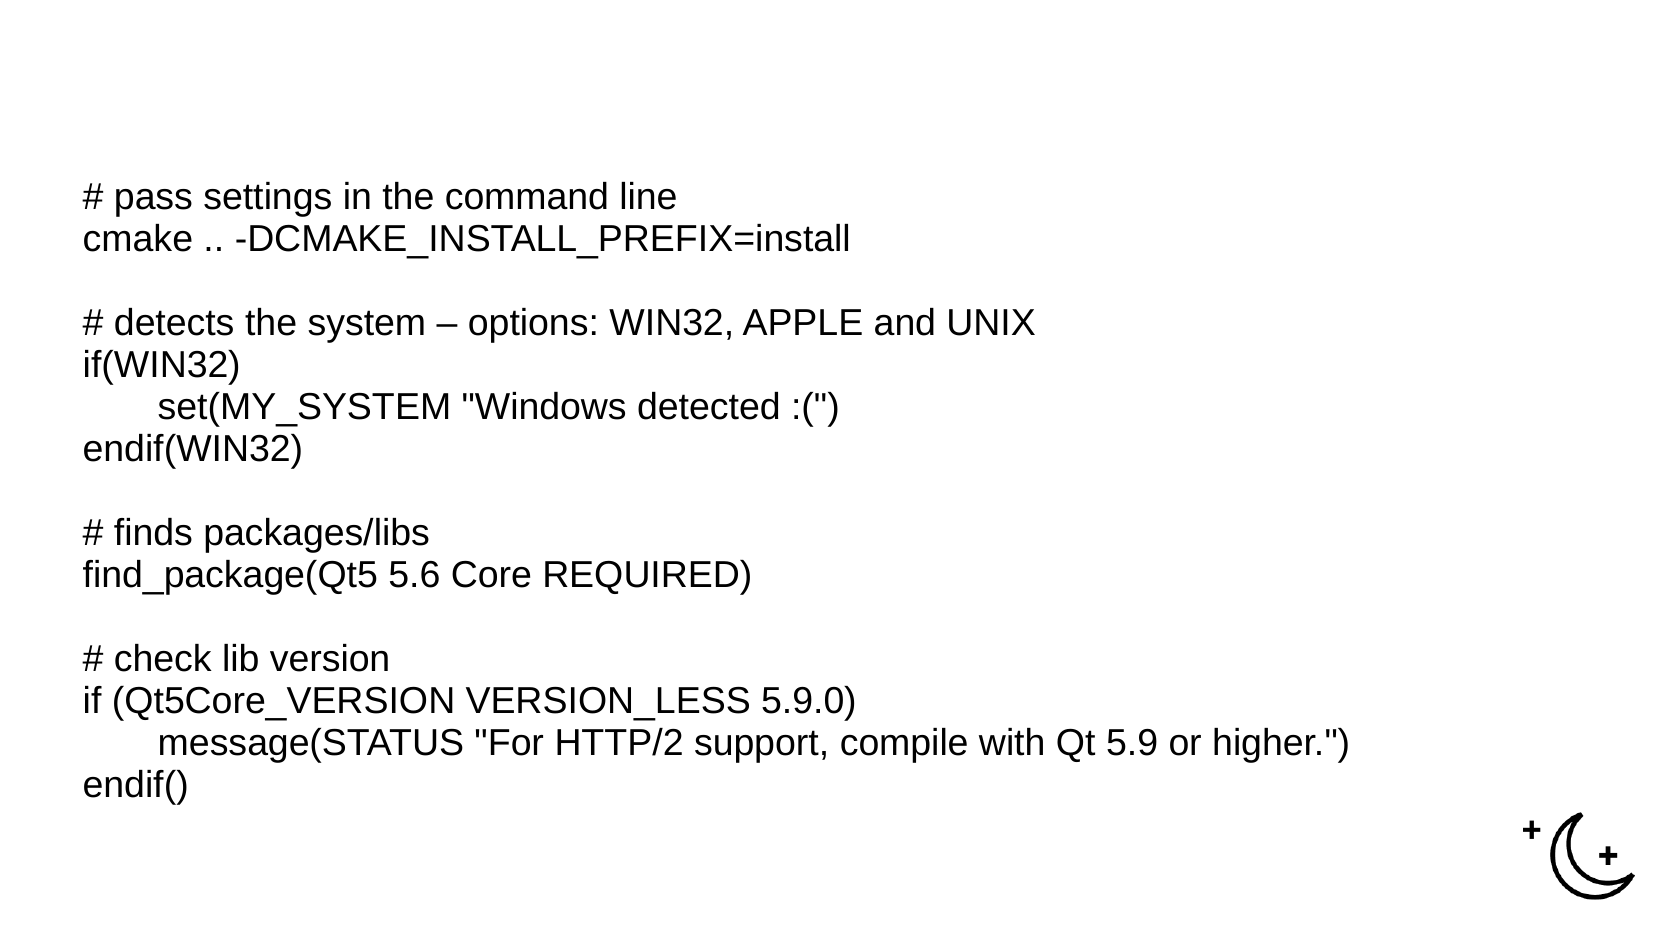

# # pass settings in the command line
cmake .. -DCMAKE_INSTALL_PREFIX=install
# detects the system – options: WIN32, APPLE and UNIX
if(WIN32)
	set(MY_SYSTEM "Windows detected :(")
endif(WIN32)
# finds packages/libs
find_package(Qt5 5.6 Core REQUIRED)
# check lib version
if (Qt5Core_VERSION VERSION_LESS 5.9.0)
	message(STATUS "For HTTP/2 support, compile with Qt 5.9 or higher.")
endif()